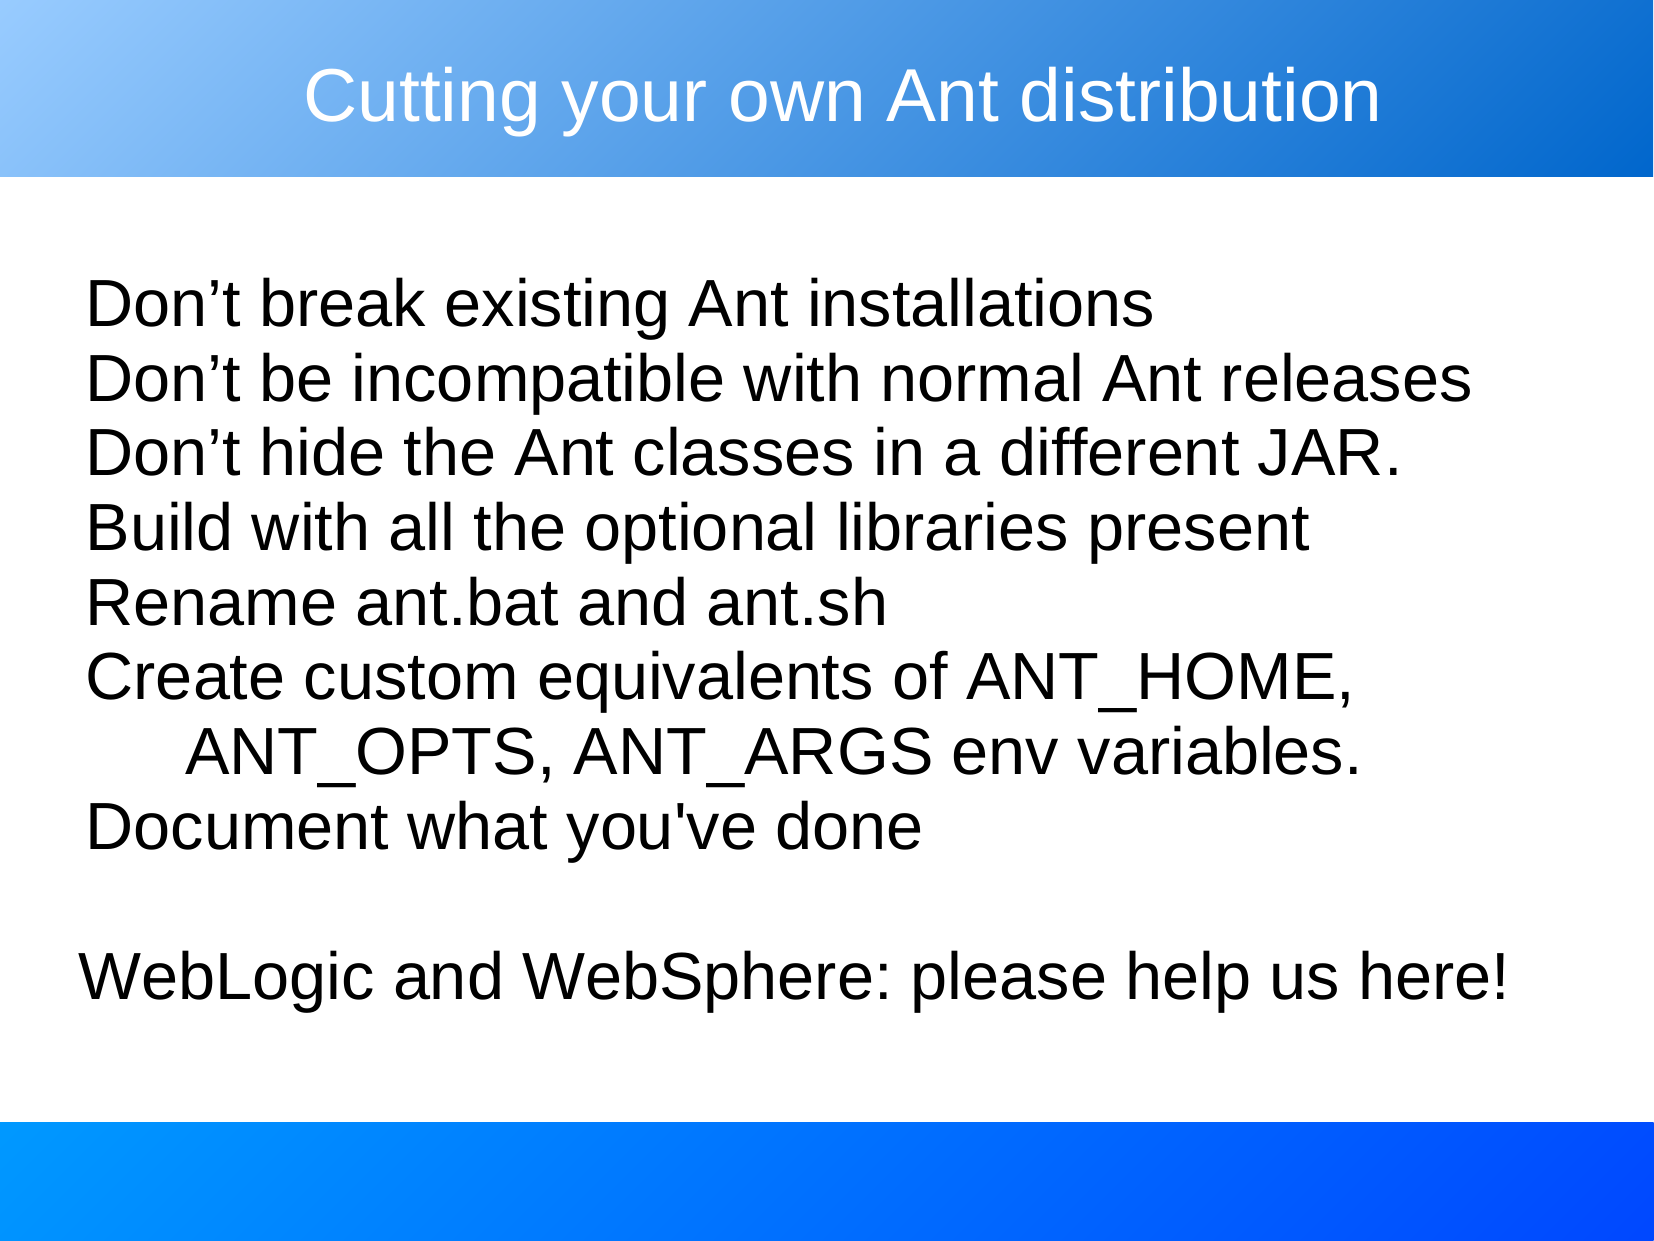

# Cutting your own Ant distribution
Don’t break existing Ant installations
Don’t be incompatible with normal Ant releases
Don’t hide the Ant classes in a different JAR.
Build with all the optional libraries present
Rename ant.bat and ant.sh
Create custom equivalents of ANT_HOME, ANT_OPTS, ANT_ARGS env variables.
Document what you've done
WebLogic and WebSphere: please help us here!